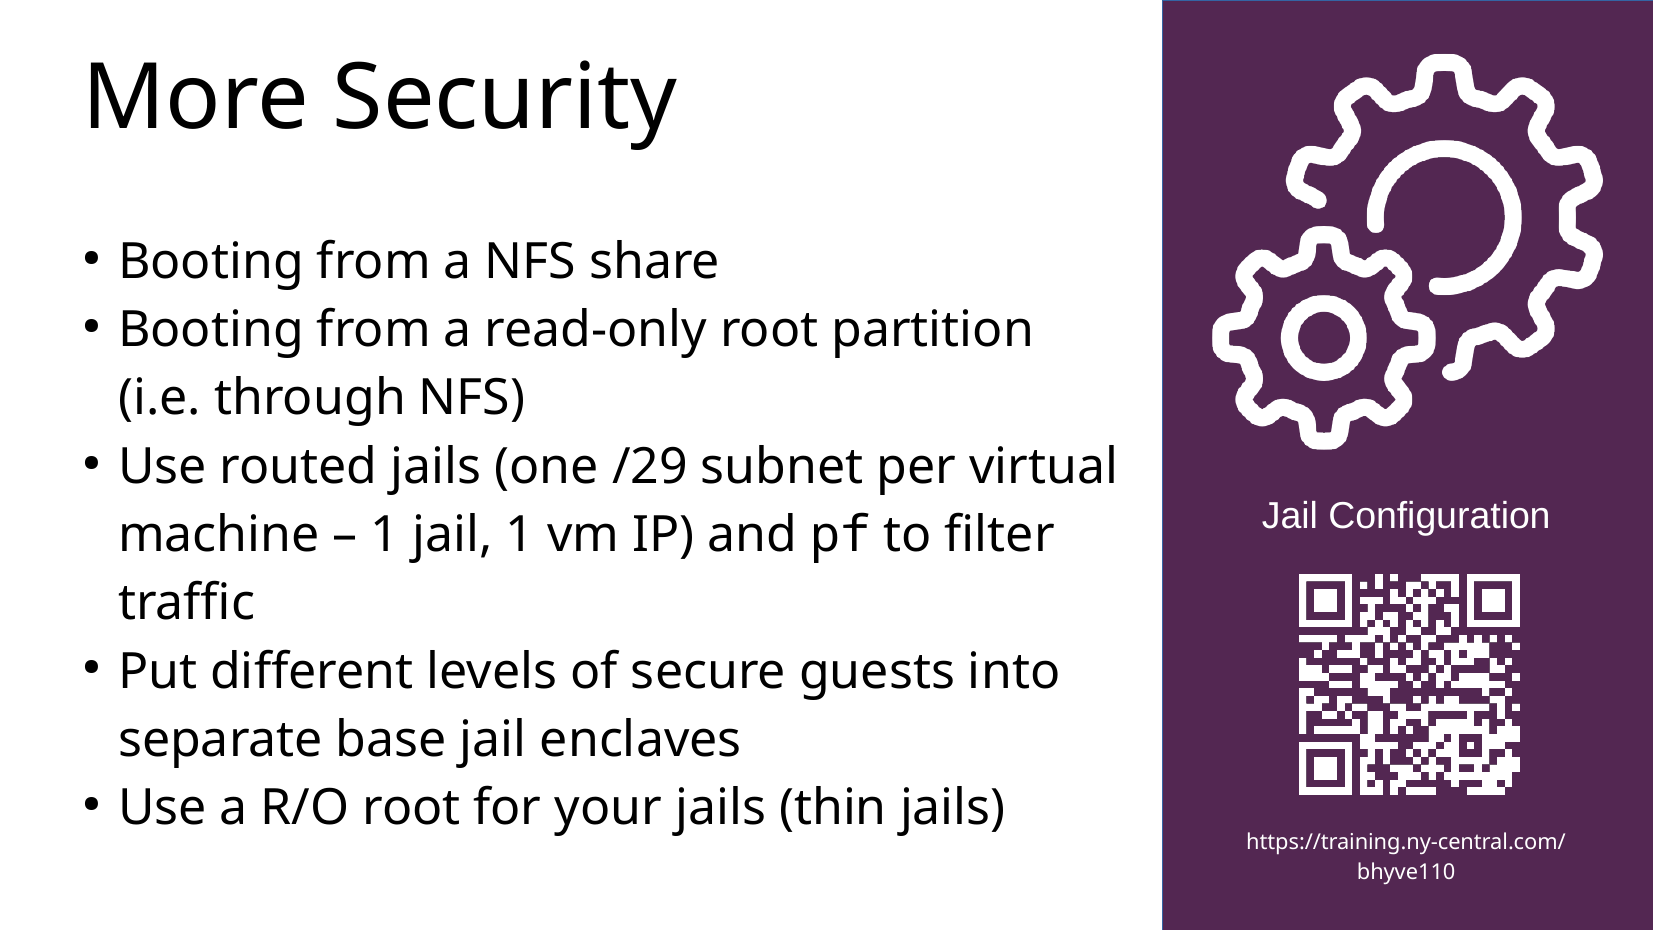

# More Security
Booting from a NFS share
Booting from a read-only root partition (i.e. through NFS)
Use routed jails (one /29 subnet per virtual machine – 1 jail, 1 vm IP) and pf to filter traffic
Put different levels of secure guests into separate base jail enclaves
Use a R/O root for your jails (thin jails)
Jail Configuration
https://training.ny-central.com/bhyve110